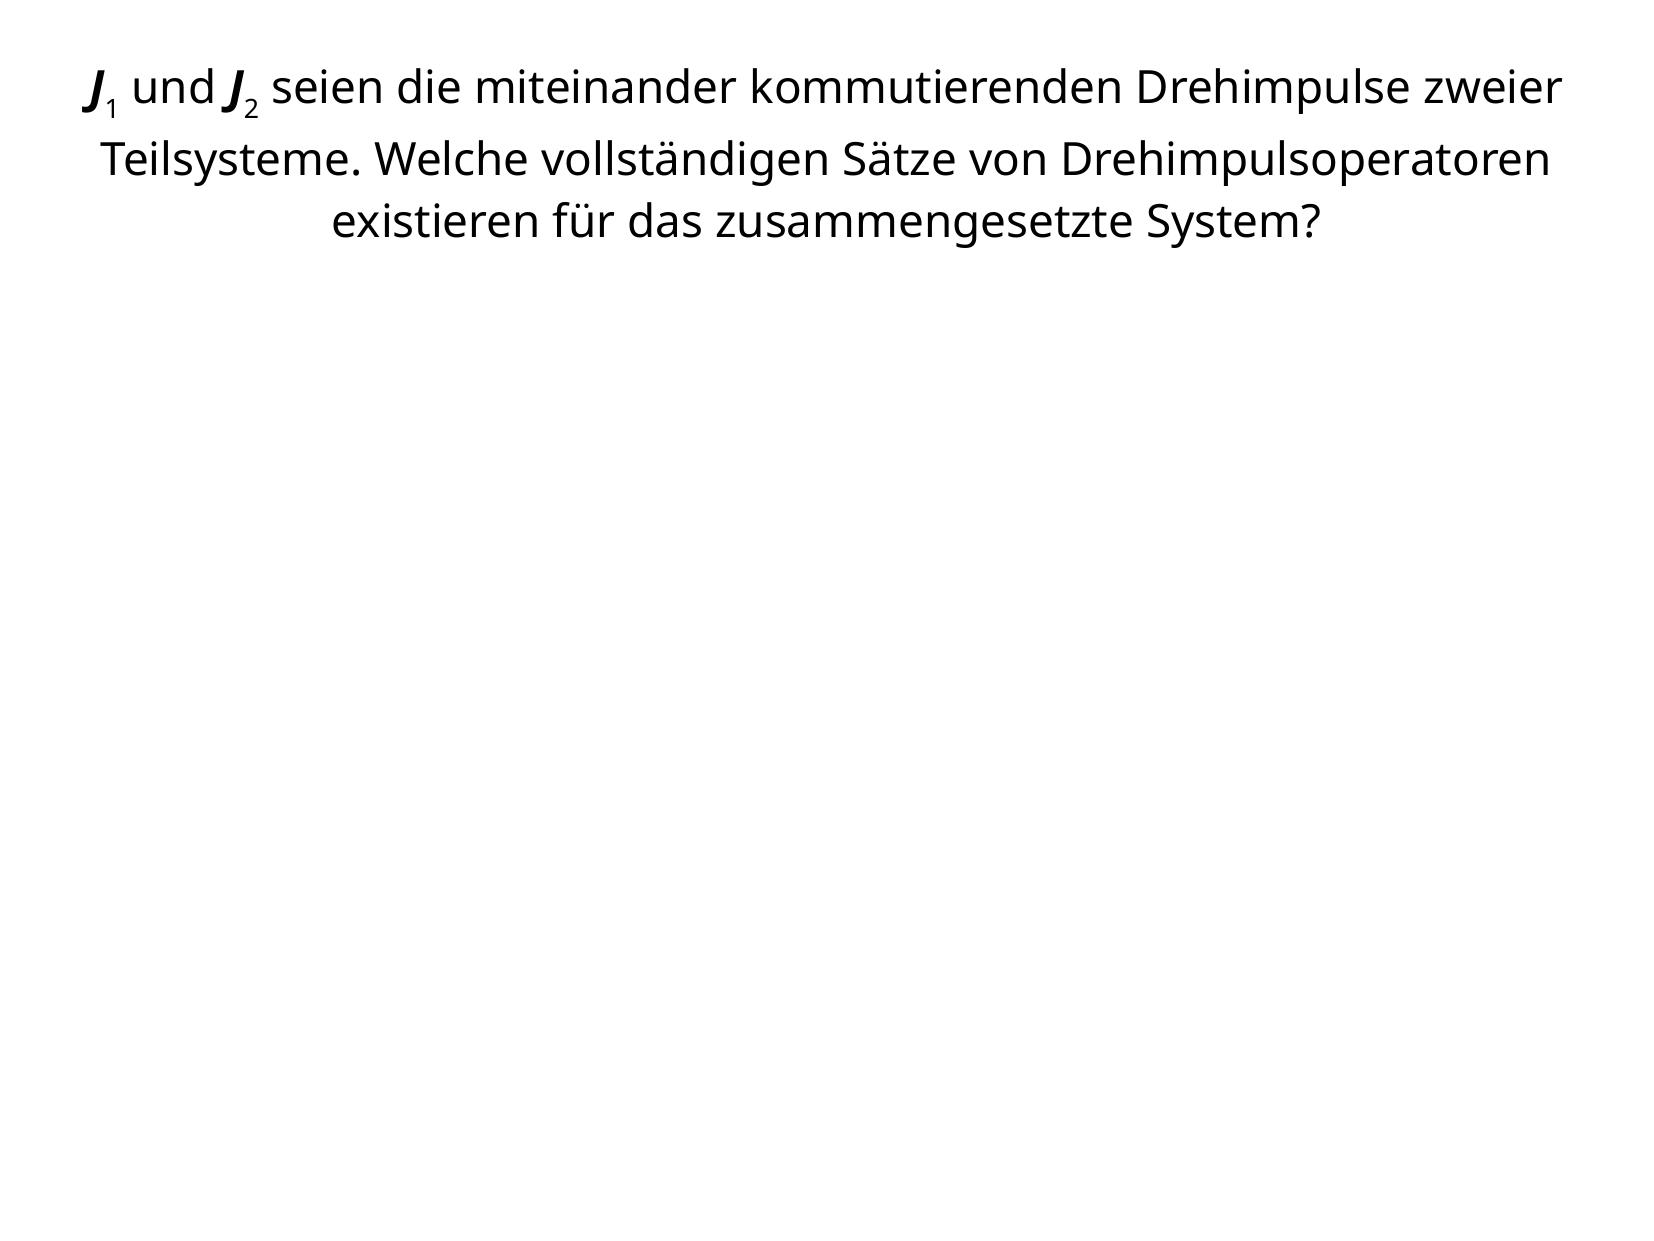

# J1 und J2 seien die miteinander kommutierenden Drehimpulse zweier Teilsysteme. Welche vollständigen Sätze von Drehimpulsoperatoren existieren für das zusammengesetzte System?